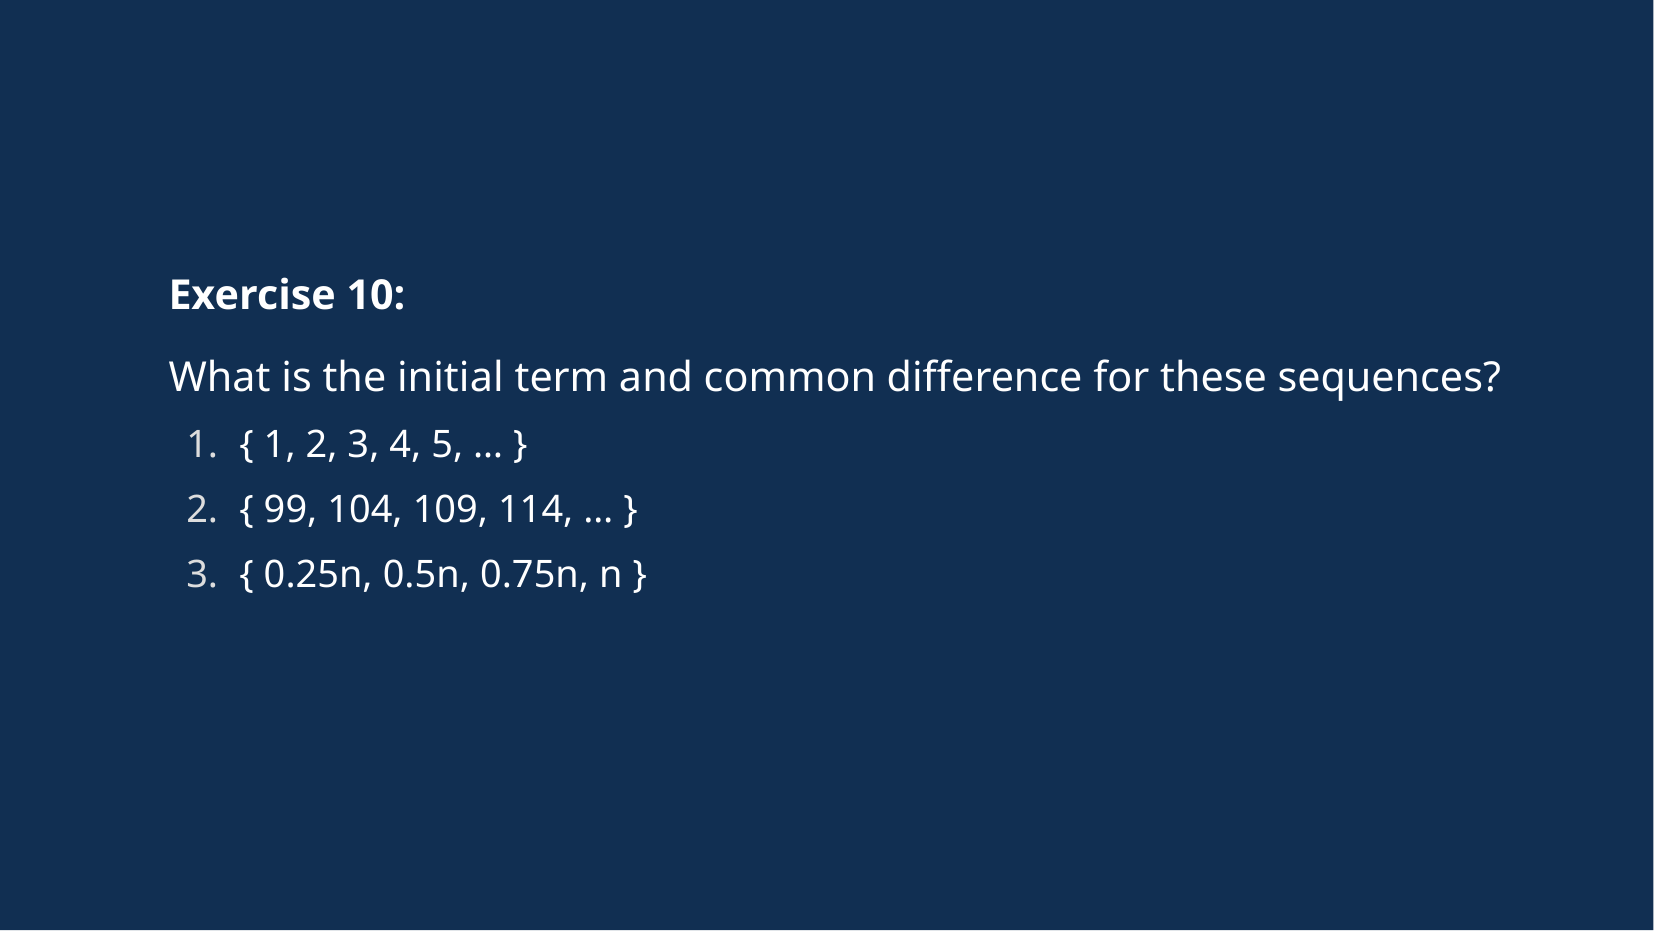

#
Exercise 10:
What is the initial term and common difference for these sequences?
{ 1, 2, 3, 4, 5, … }
{ 99, 104, 109, 114, … }
{ 0.25n, 0.5n, 0.75n, n }